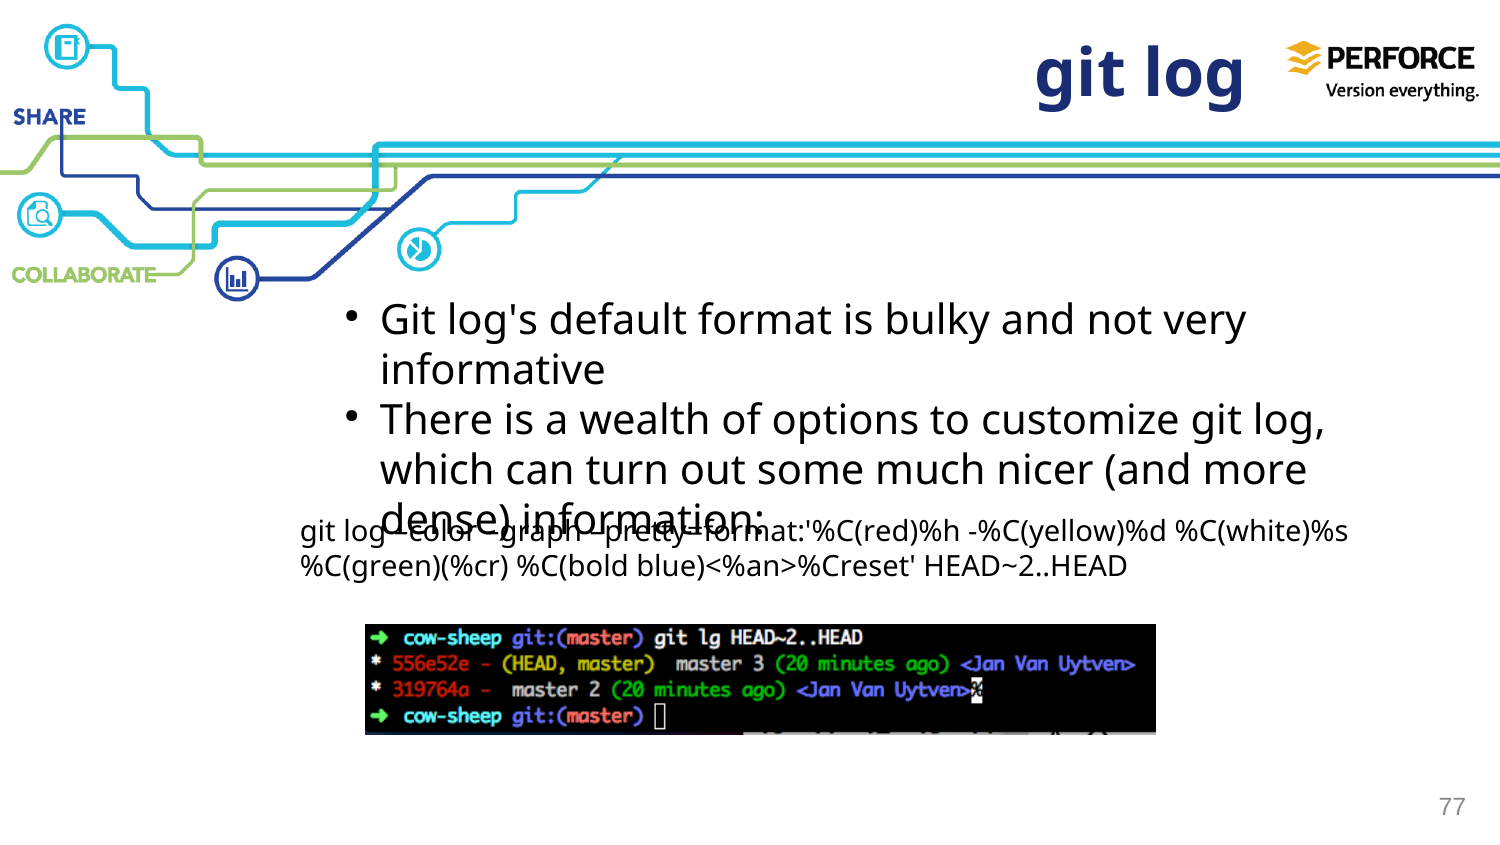

# git log
Git log's default format is bulky and not very informative
There is a wealth of options to customize git log, which can turn out some much nicer (and more dense) information:
git log –color –graph –pretty=format:'%C(red)%h -%C(yellow)%d %C(white)%s%C(green)(%cr) %C(bold blue)<%an>%Creset' HEAD~2..HEAD